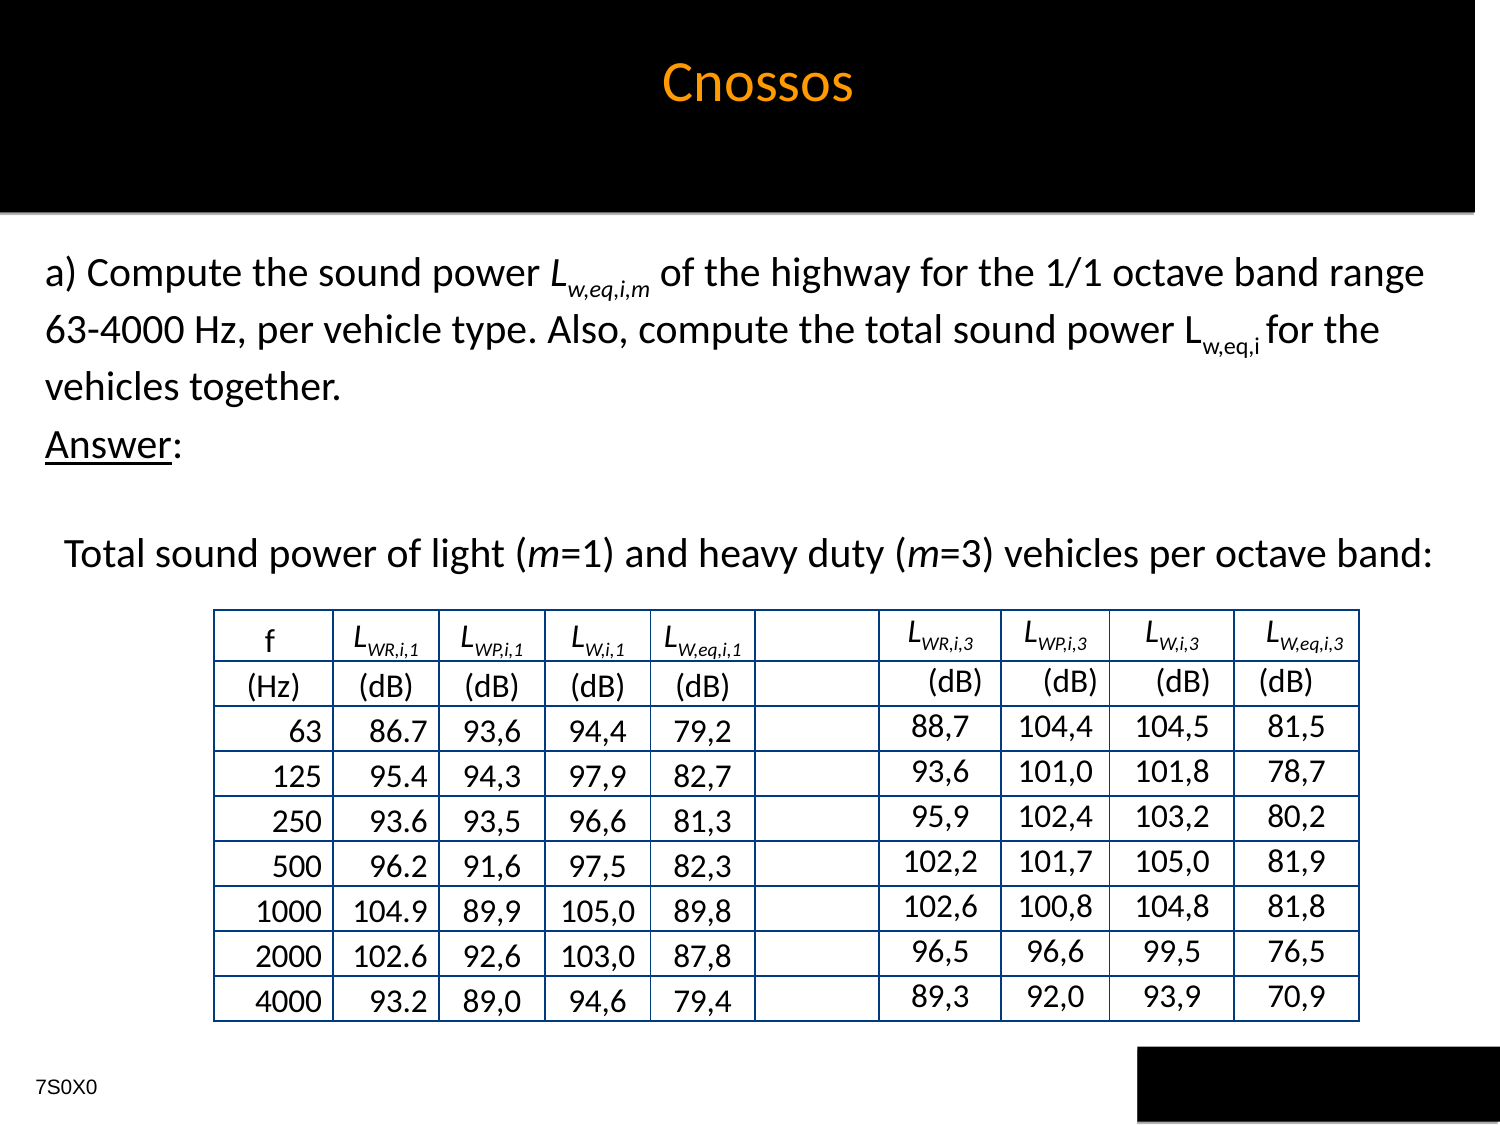

# Cnossos
a) Compute the sound power Lw,eq,i,m of the highway for the 1/1 octave band range 63-4000 Hz, per vehicle type. Also, compute the total sound power Lw,eq,i for the vehicles together.
Answer:
 Total sound power of light (m=1) and heavy duty (m=3) vehicles per octave band:
| f | LWR,i,1 | LWP,i,1 | LW,i,1 | LW,eq,i,1 | | LWR,i,3 | LWP,i,3 | LW,i,3 | LW,eq,i,3 |
| --- | --- | --- | --- | --- | --- | --- | --- | --- | --- |
| (Hz) | (dB) | (dB) | (dB) | (dB) | | (dB) | (dB) | (dB) | (dB) |
| 63 | 86.7 | 93,6 | 94,4 | 79,2 | | 88,7 | 104,4 | 104,5 | 81,5 |
| 125 | 95.4 | 94,3 | 97,9 | 82,7 | | 93,6 | 101,0 | 101,8 | 78,7 |
| 250 | 93.6 | 93,5 | 96,6 | 81,3 | | 95,9 | 102,4 | 103,2 | 80,2 |
| 500 | 96.2 | 91,6 | 97,5 | 82,3 | | 102,2 | 101,7 | 105,0 | 81,9 |
| 1000 | 104.9 | 89,9 | 105,0 | 89,8 | | 102,6 | 100,8 | 104,8 | 81,8 |
| 2000 | 102.6 | 92,6 | 103,0 | 87,8 | | 96,5 | 96,6 | 99,5 | 76,5 |
| 4000 | 93.2 | 89,0 | 94,6 | 79,4 | | 89,3 | 92,0 | 93,9 | 70,9 |
7S0X0
2017/02/09
PAGE